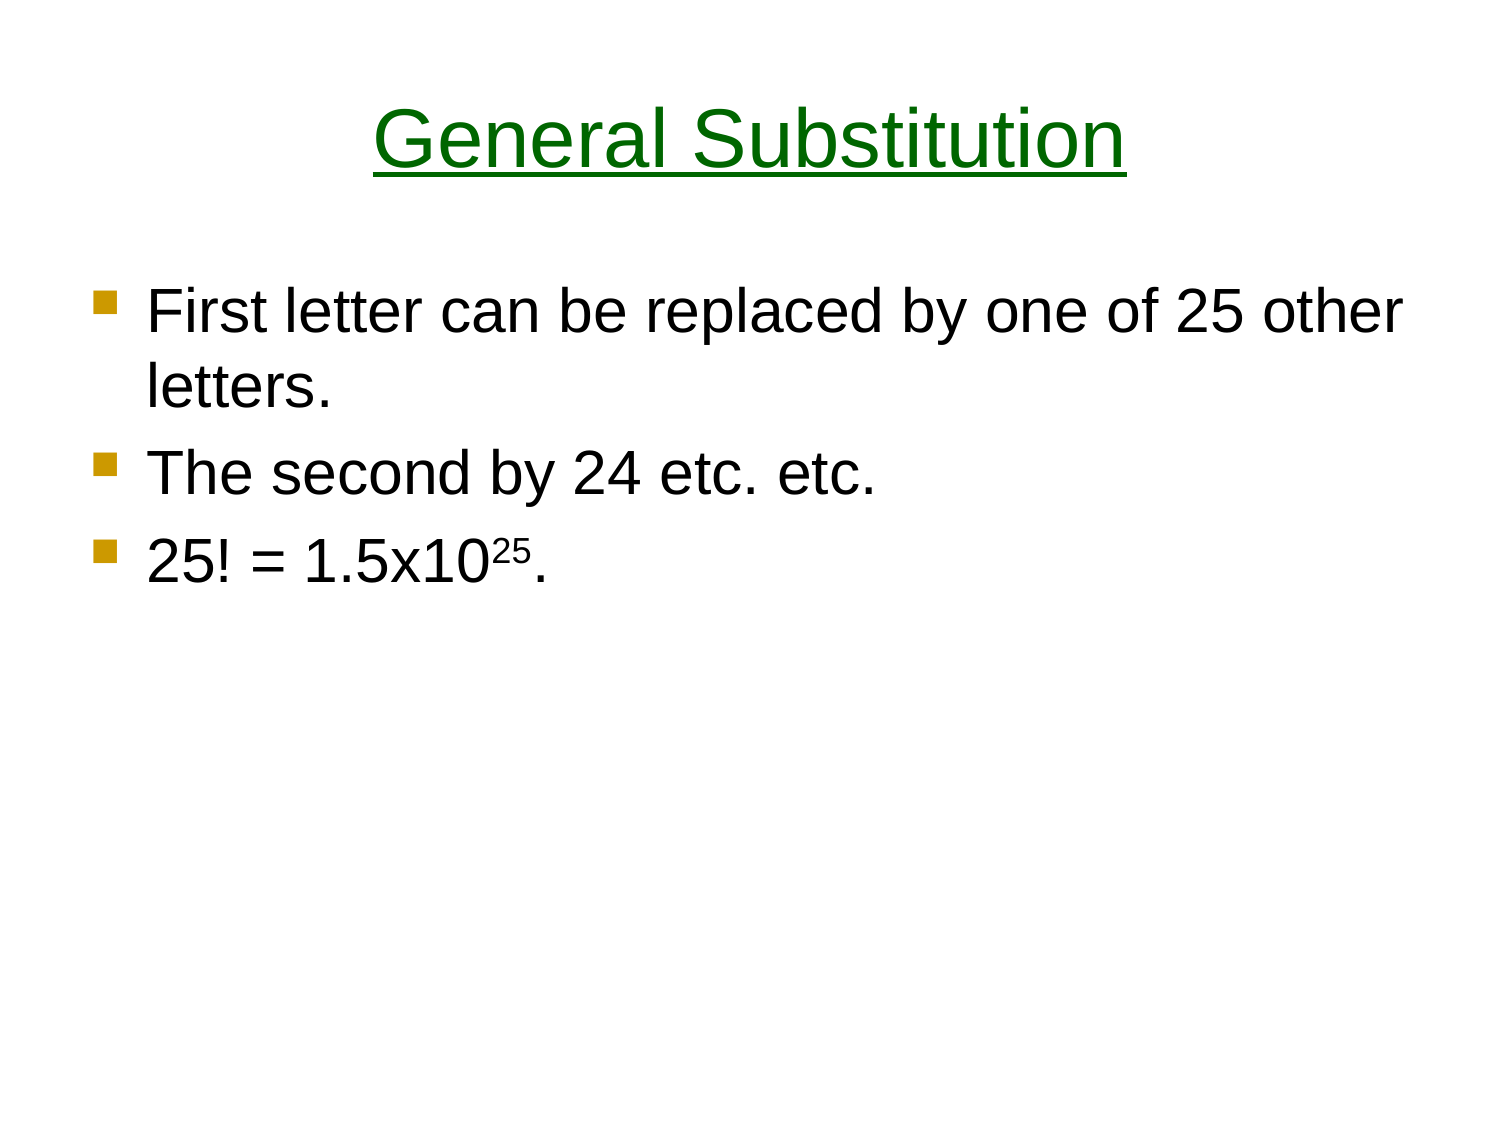

# General Substitution
First letter can be replaced by one of 25 other letters.
The second by 24 etc. etc.
25! = 1.5x1025.